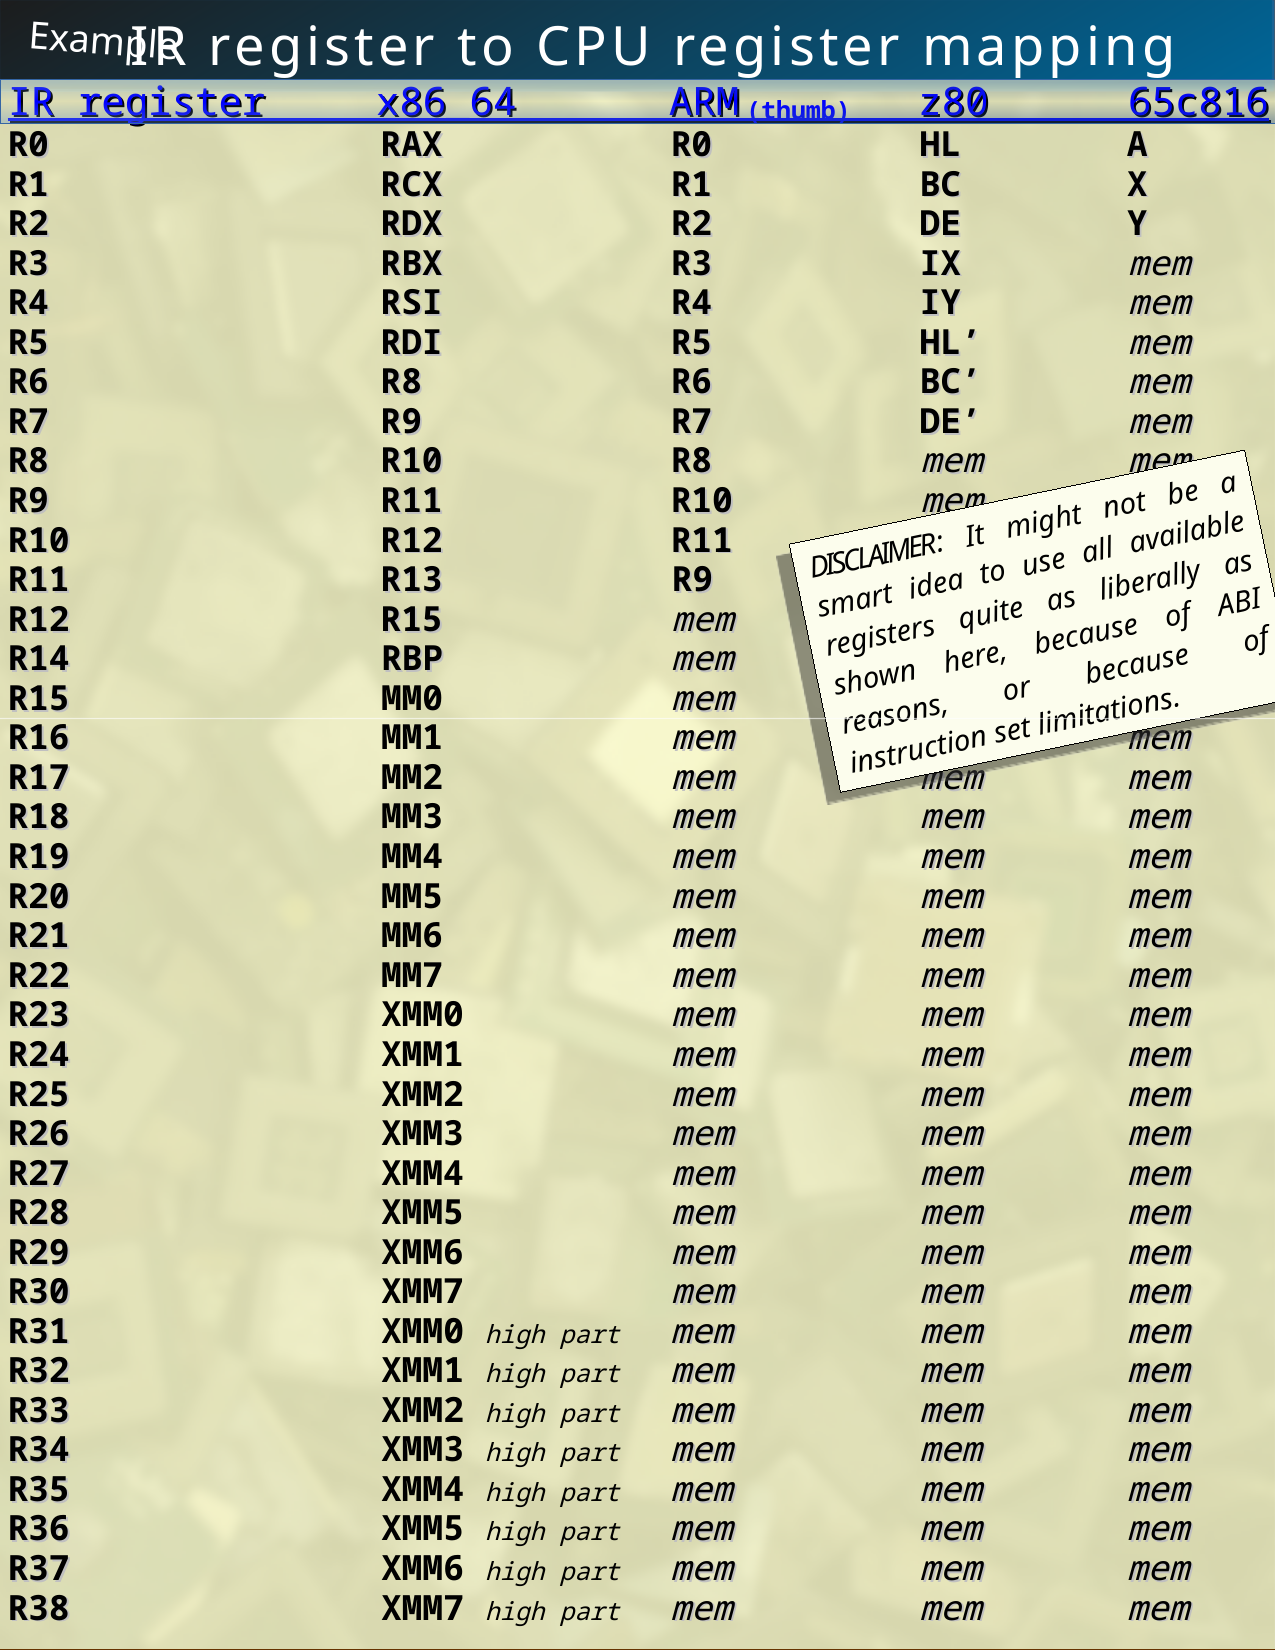

IR register to CPU register mapping
Example
IR register x86_64 ARM z80 65c816
R0 RAX R0 HL A
R1 RCX R1 BC X
R2 RDX R2 DE Y
R3 RBX R3 IX mem
R4 RSI R4 IY mem
R5 RDI R5 HL’ mem
R6 R8 R6 BC’ mem
R7 R9 R7 DE’ mem
R8 R10 R8 mem mem
R9 R11 R10 mem mem
R10 R12 R11 mem mem
R11 R13 R9 mem mem
R12 R15 mem mem mem
R14 RBP mem mem mem
R15 MM0 mem mem mem
R16 MM1 mem mem mem
R17 MM2 mem mem mem
R18 MM3 mem mem mem
R19 MM4 mem mem mem
R20 MM5 mem mem mem
R21 MM6 mem mem mem
R22 MM7 mem mem mem
R23 XMM0 mem mem mem
R24 XMM1 mem mem mem
R25 XMM2 mem mem mem
R26 XMM3 mem mem mem
R27 XMM4 mem mem mem
R28 XMM5 mem mem mem
R29 XMM6 mem mem mem
R30 XMM7 mem mem mem
R31 XMM0 high part mem mem mem
R32 XMM1 high part mem mem mem
R33 XMM2 high part mem mem mem
R34 XMM3 high part mem mem mem
R35 XMM4 high part mem mem mem
R36 XMM5 high part mem mem mem
R37 XMM6 high part mem mem mem
R38 XMM7 high part mem mem mem
(thumb)
DISCLAIMER: It might not be a smart idea to use all available registers quite as liberally as shown here, because of ABI reasons, or because of instruction set limitations.